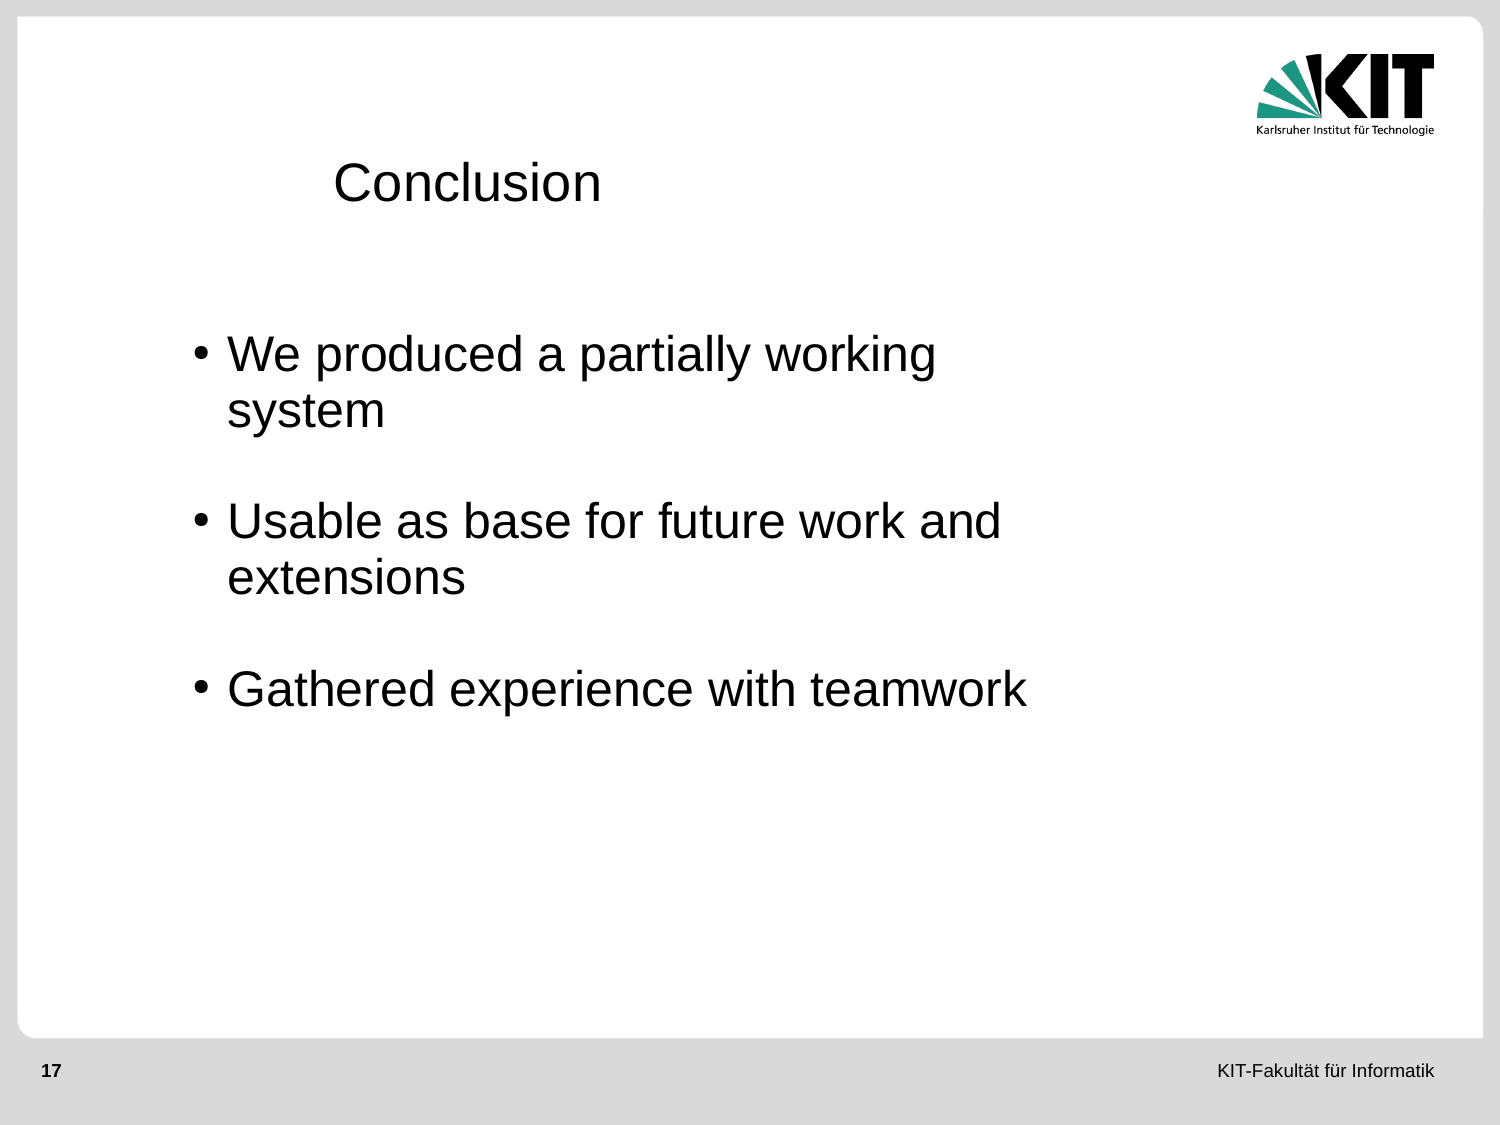

Conclusion
We produced a partially working system
Usable as base for future work and extensions
Gathered experience with teamwork